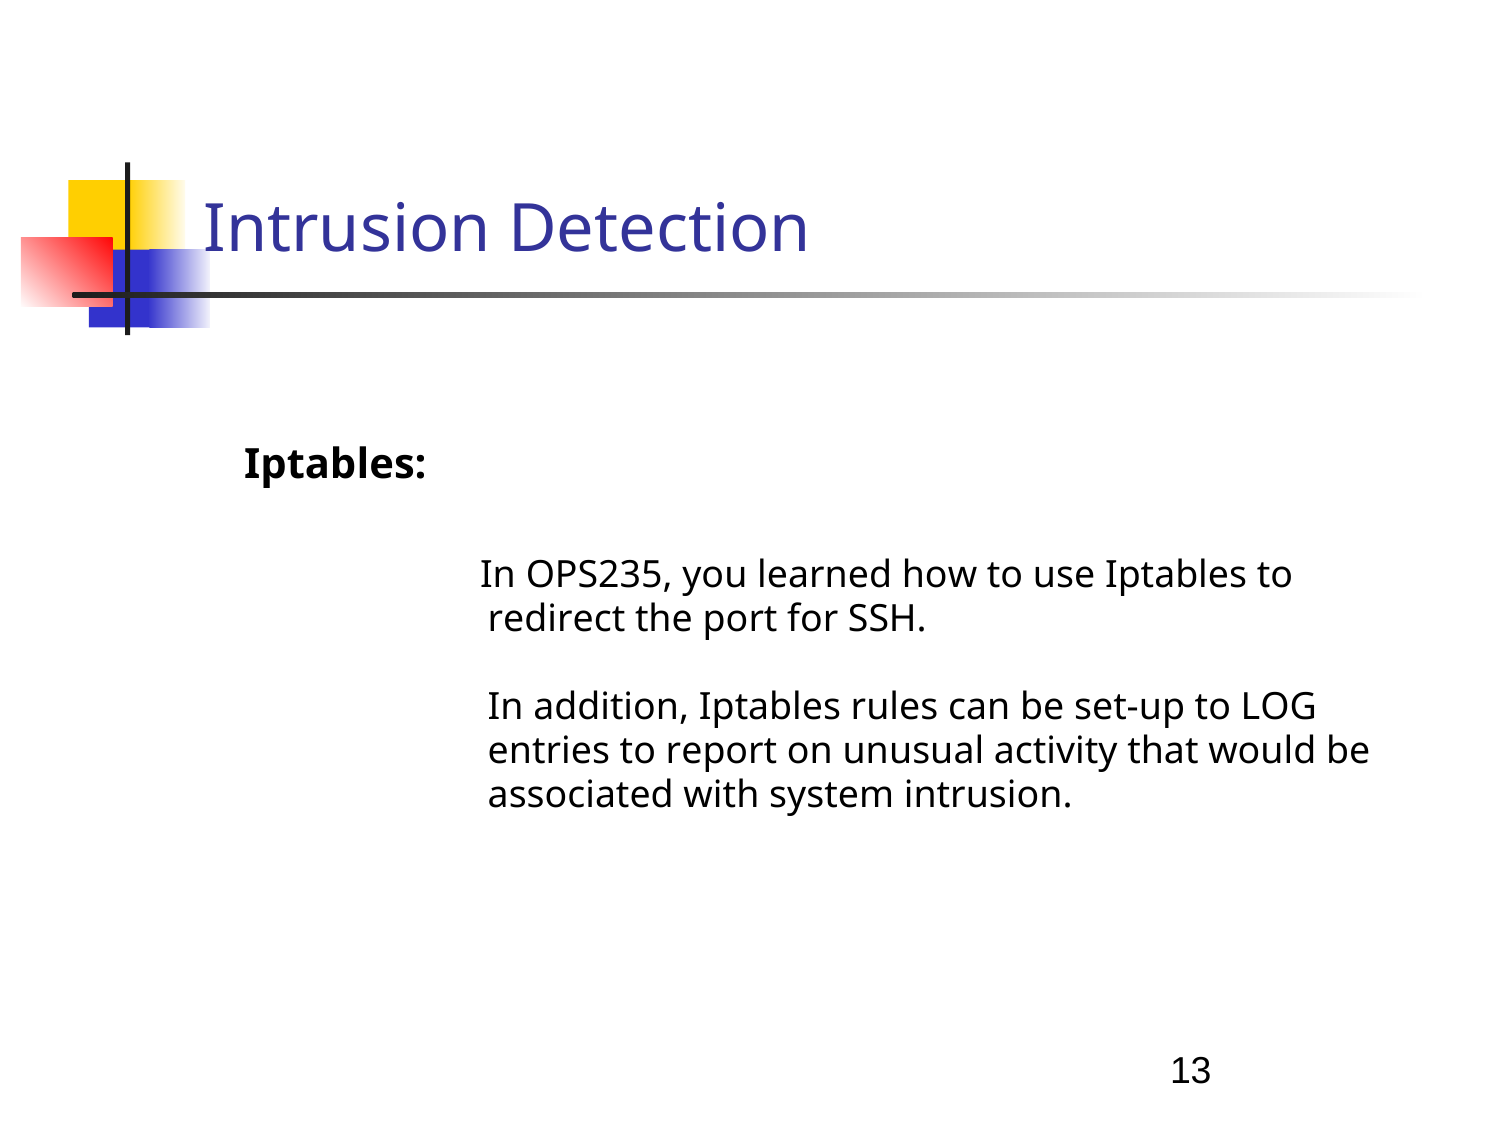

# Intrusion Detection
Iptables:
 In OPS235, you learned how to use Iptables to redirect the port for SSH.
In addition, Iptables rules can be set-up to LOG entries to report on unusual activity that would be associated with system intrusion.
13